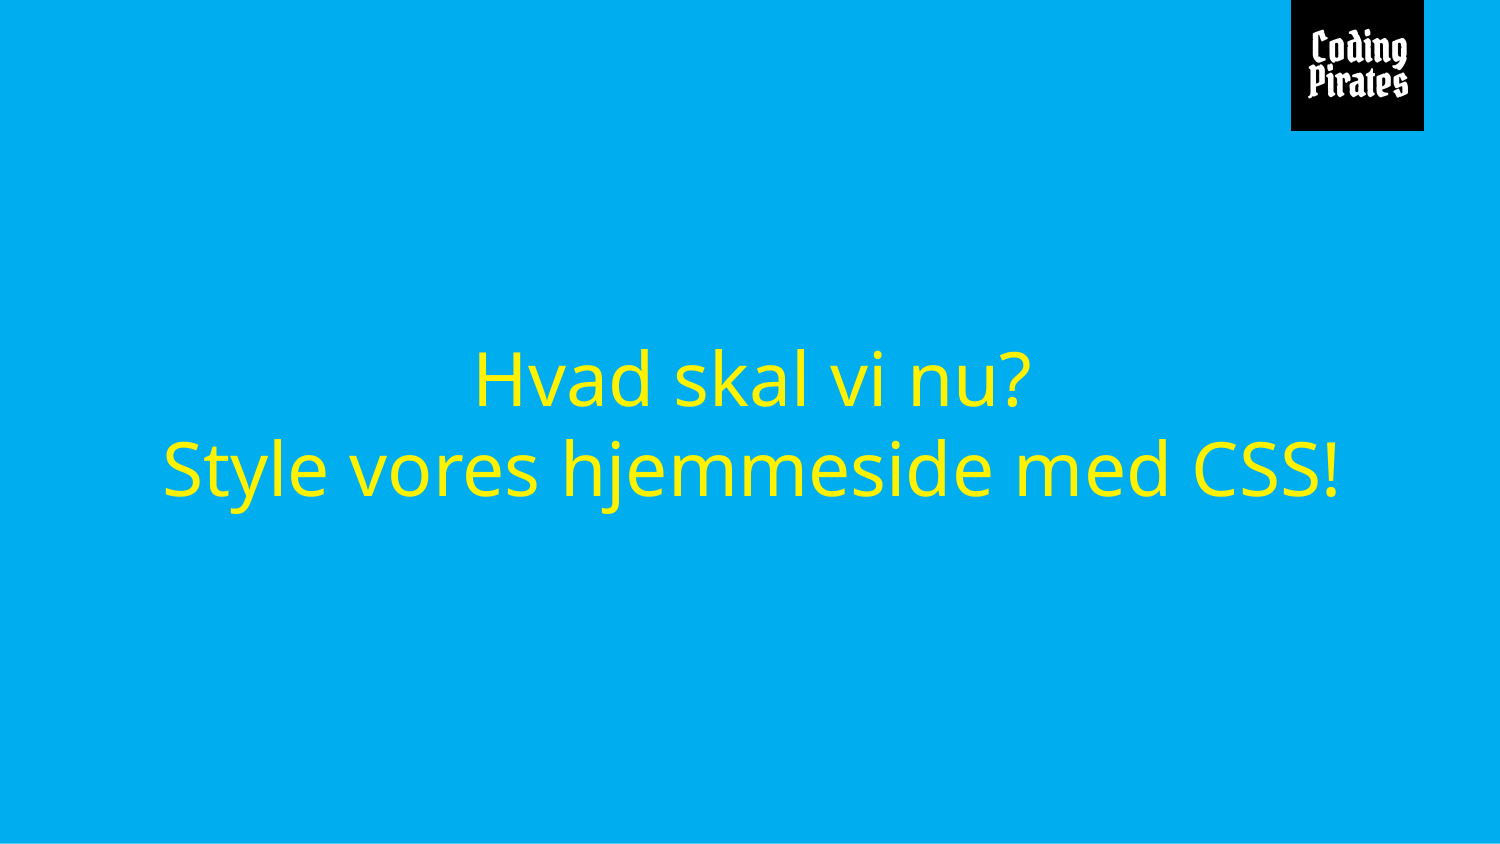

# Hvad skal vi nu? Style vores hjemmeside med CSS!